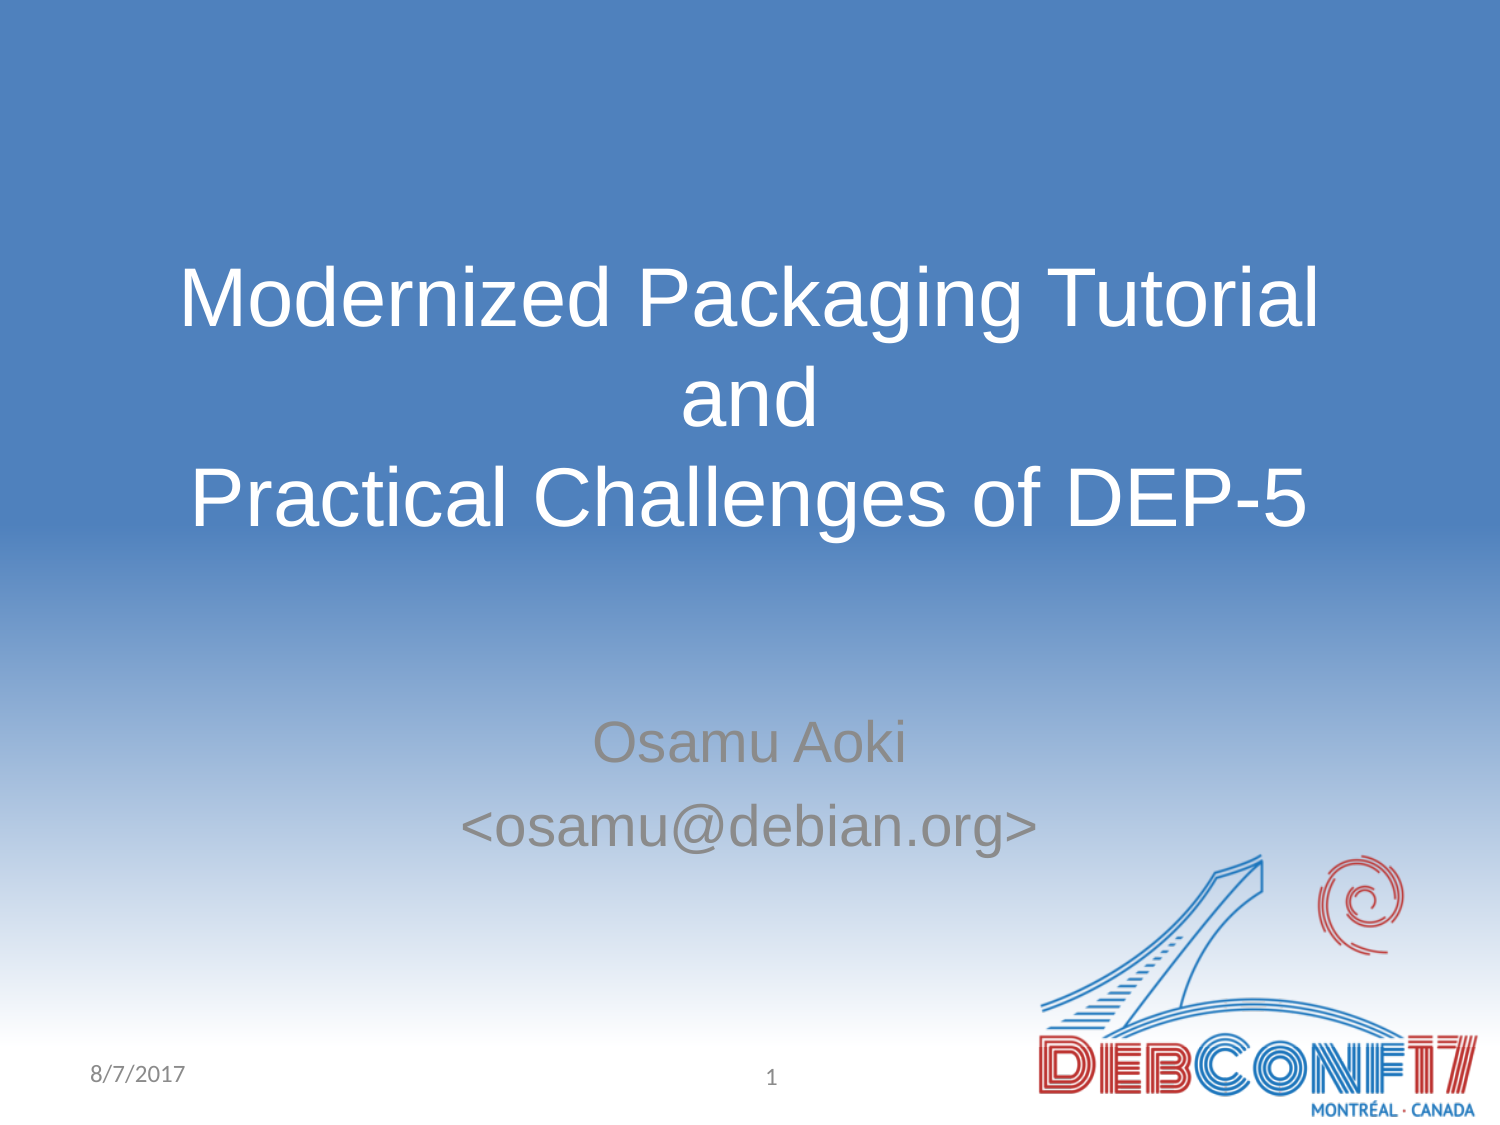

# Modernized Packaging Tutorial and Practical Challenges of DEP-5
Osamu Aoki
<osamu@debian.org>
8/7/2017